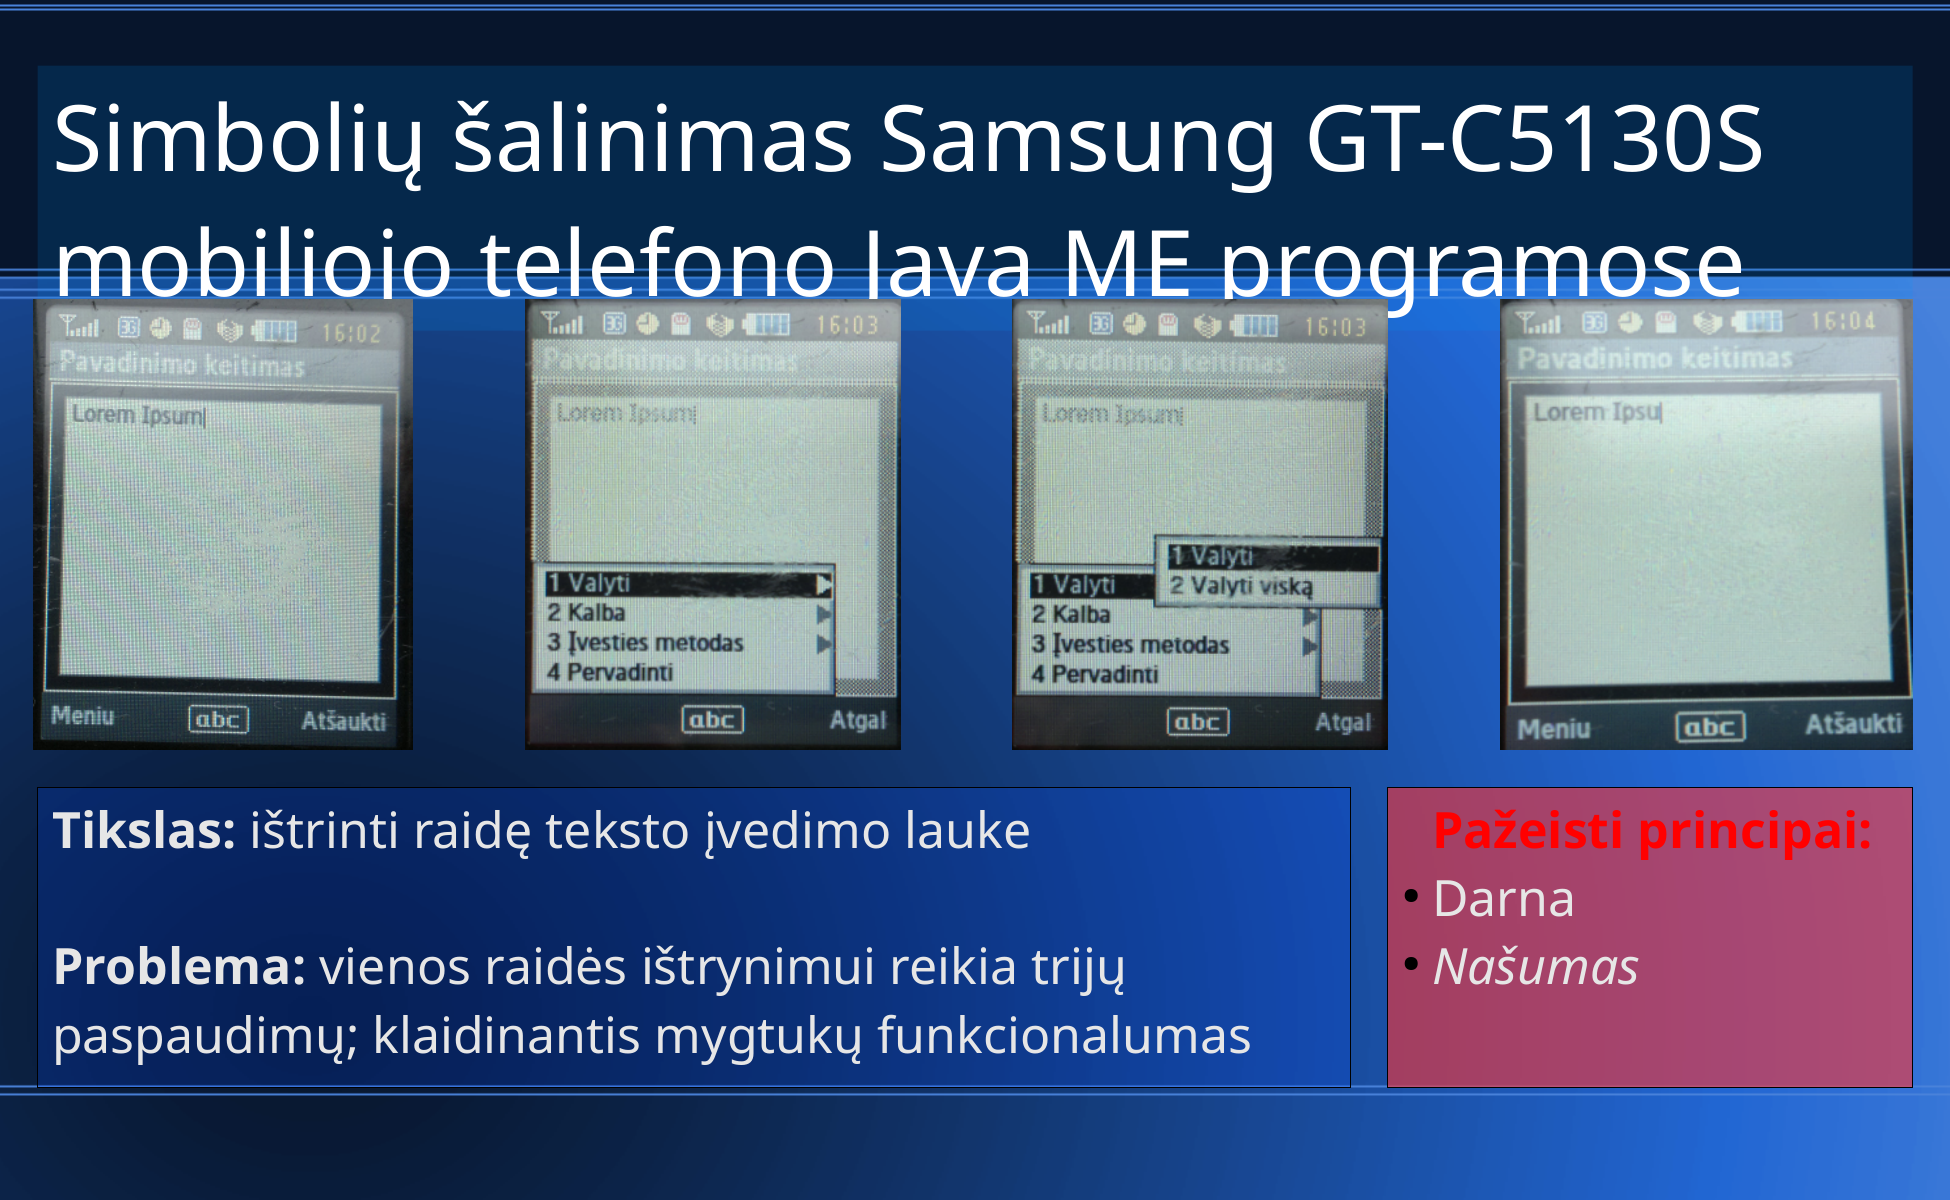

Simbolių šalinimas Samsung GT-C5130S mobiliojo telefono Java ME programose
Tikslas: ištrinti raidę teksto įvedimo lauke
Problema: vienos raidės ištrynimui reikia trijų paspaudimų; klaidinantis mygtukų funkcionalumas
Pažeisti principai:
Darna
Našumas